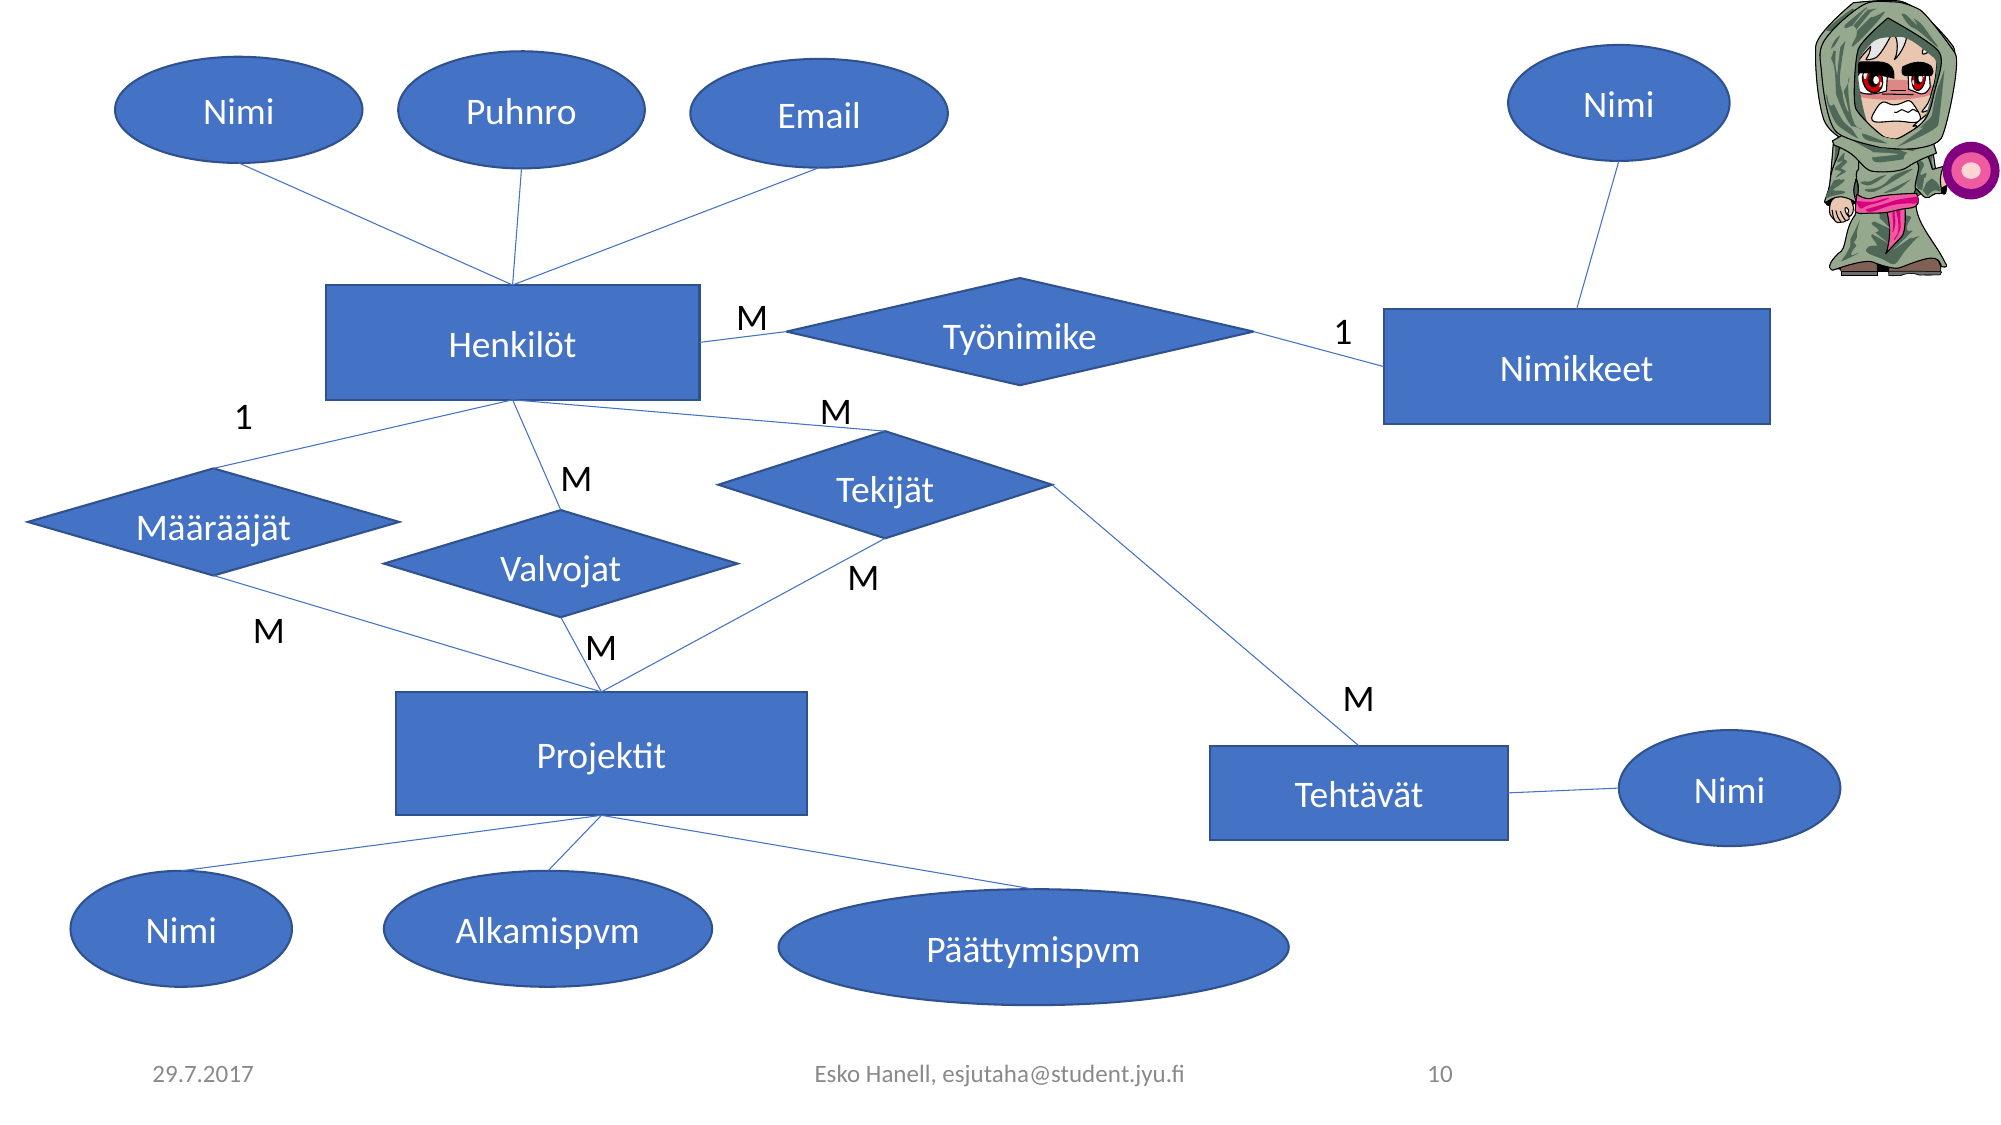

Nimi
Puhnro
Nimi
Email
Työnimike
Henkilöt
M
1
Nimikkeet
M
1
Tekijät
M
Määrääjät
Valvojat
M
M
M
M
Projektit
Nimi
Tehtävät
Nimi
Alkamispvm
Päättymispvm
29.7.2017
Esko Hanell, esjutaha@student.jyu.fi